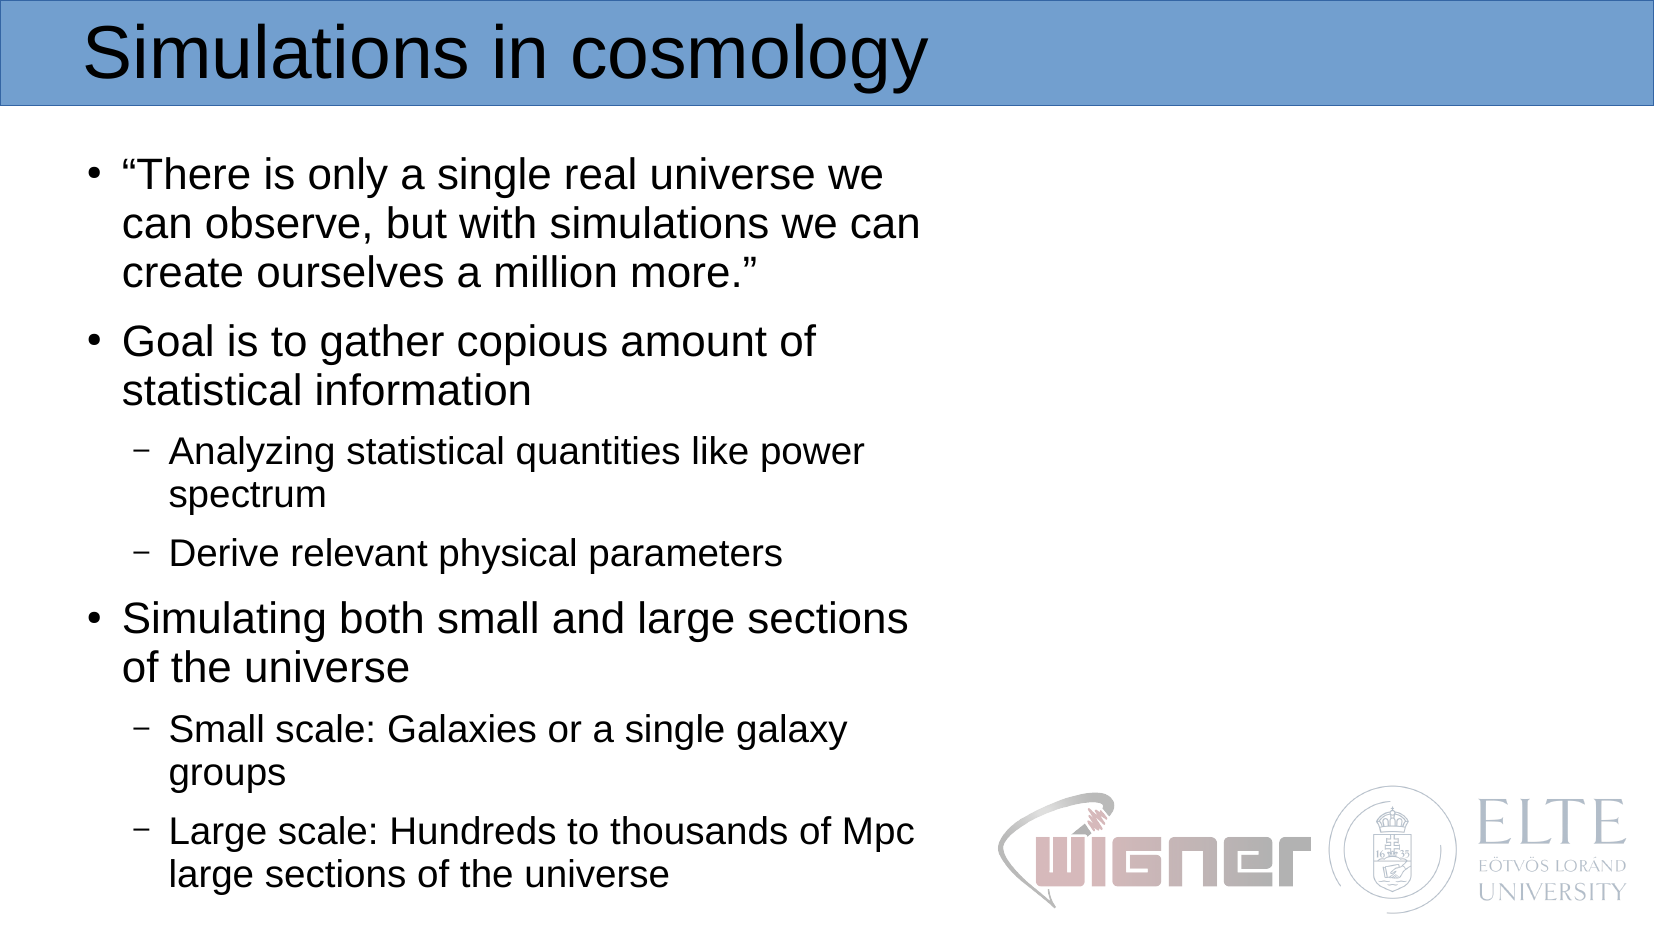

# Simulations in cosmology
“There is only a single real universe we can observe, but with simulations we can create ourselves a million more.”
Goal is to gather copious amount of statistical information
Analyzing statistical quantities like power spectrum
Derive relevant physical parameters
Simulating both small and large sections of the universe
Small scale: Galaxies or a single galaxy groups
Large scale: Hundreds to thousands of Mpc large sections of the universe